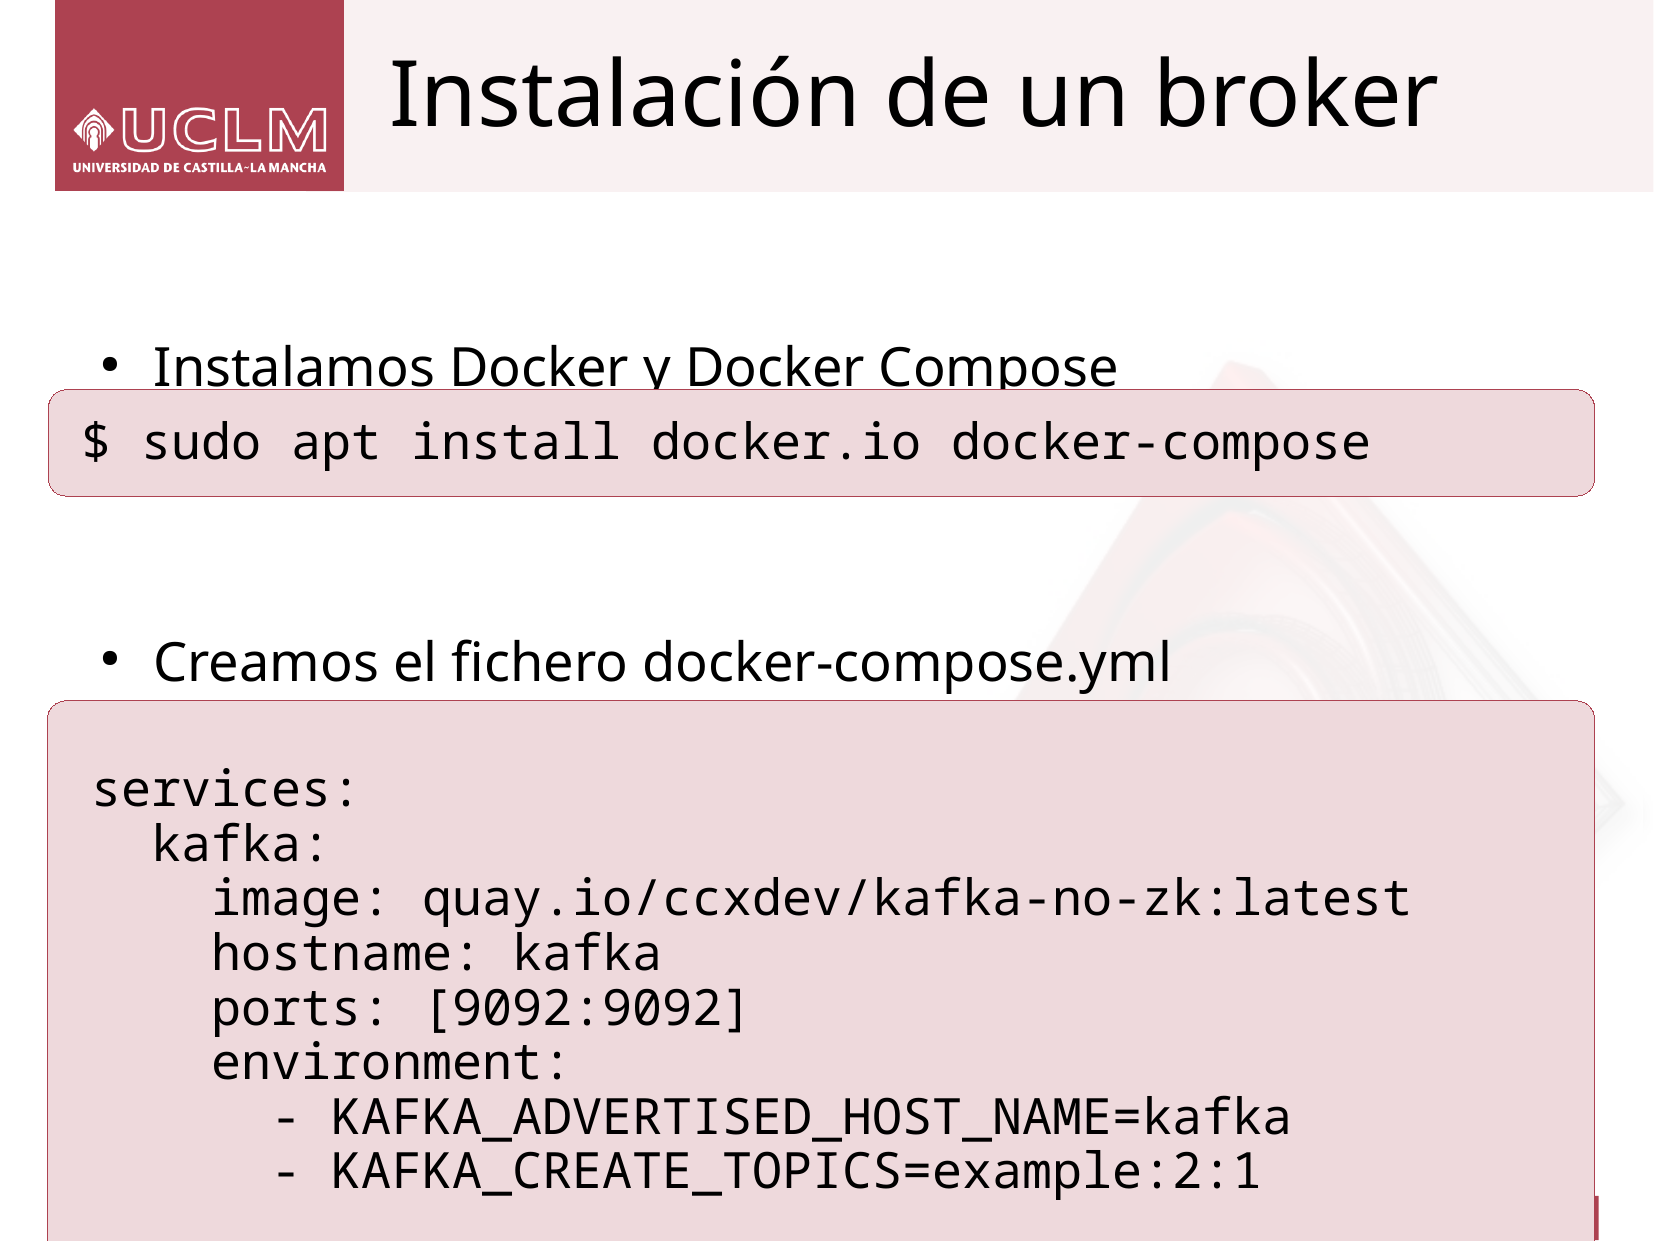

# Instalación de un broker
Instalamos Docker y Docker Compose
$ sudo apt install docker.io docker-compose
Creamos el fichero docker-compose.yml
services:
 kafka:
 image: quay.io/ccxdev/kafka-no-zk:latest
 hostname: kafka
 ports: [9092:9092]
 environment:
 - KAFKA_ADVERTISED_HOST_NAME=kafka
 - KAFKA_CREATE_TOPICS=example:2:1
Sistemas Distribuidos - IceGrid
5